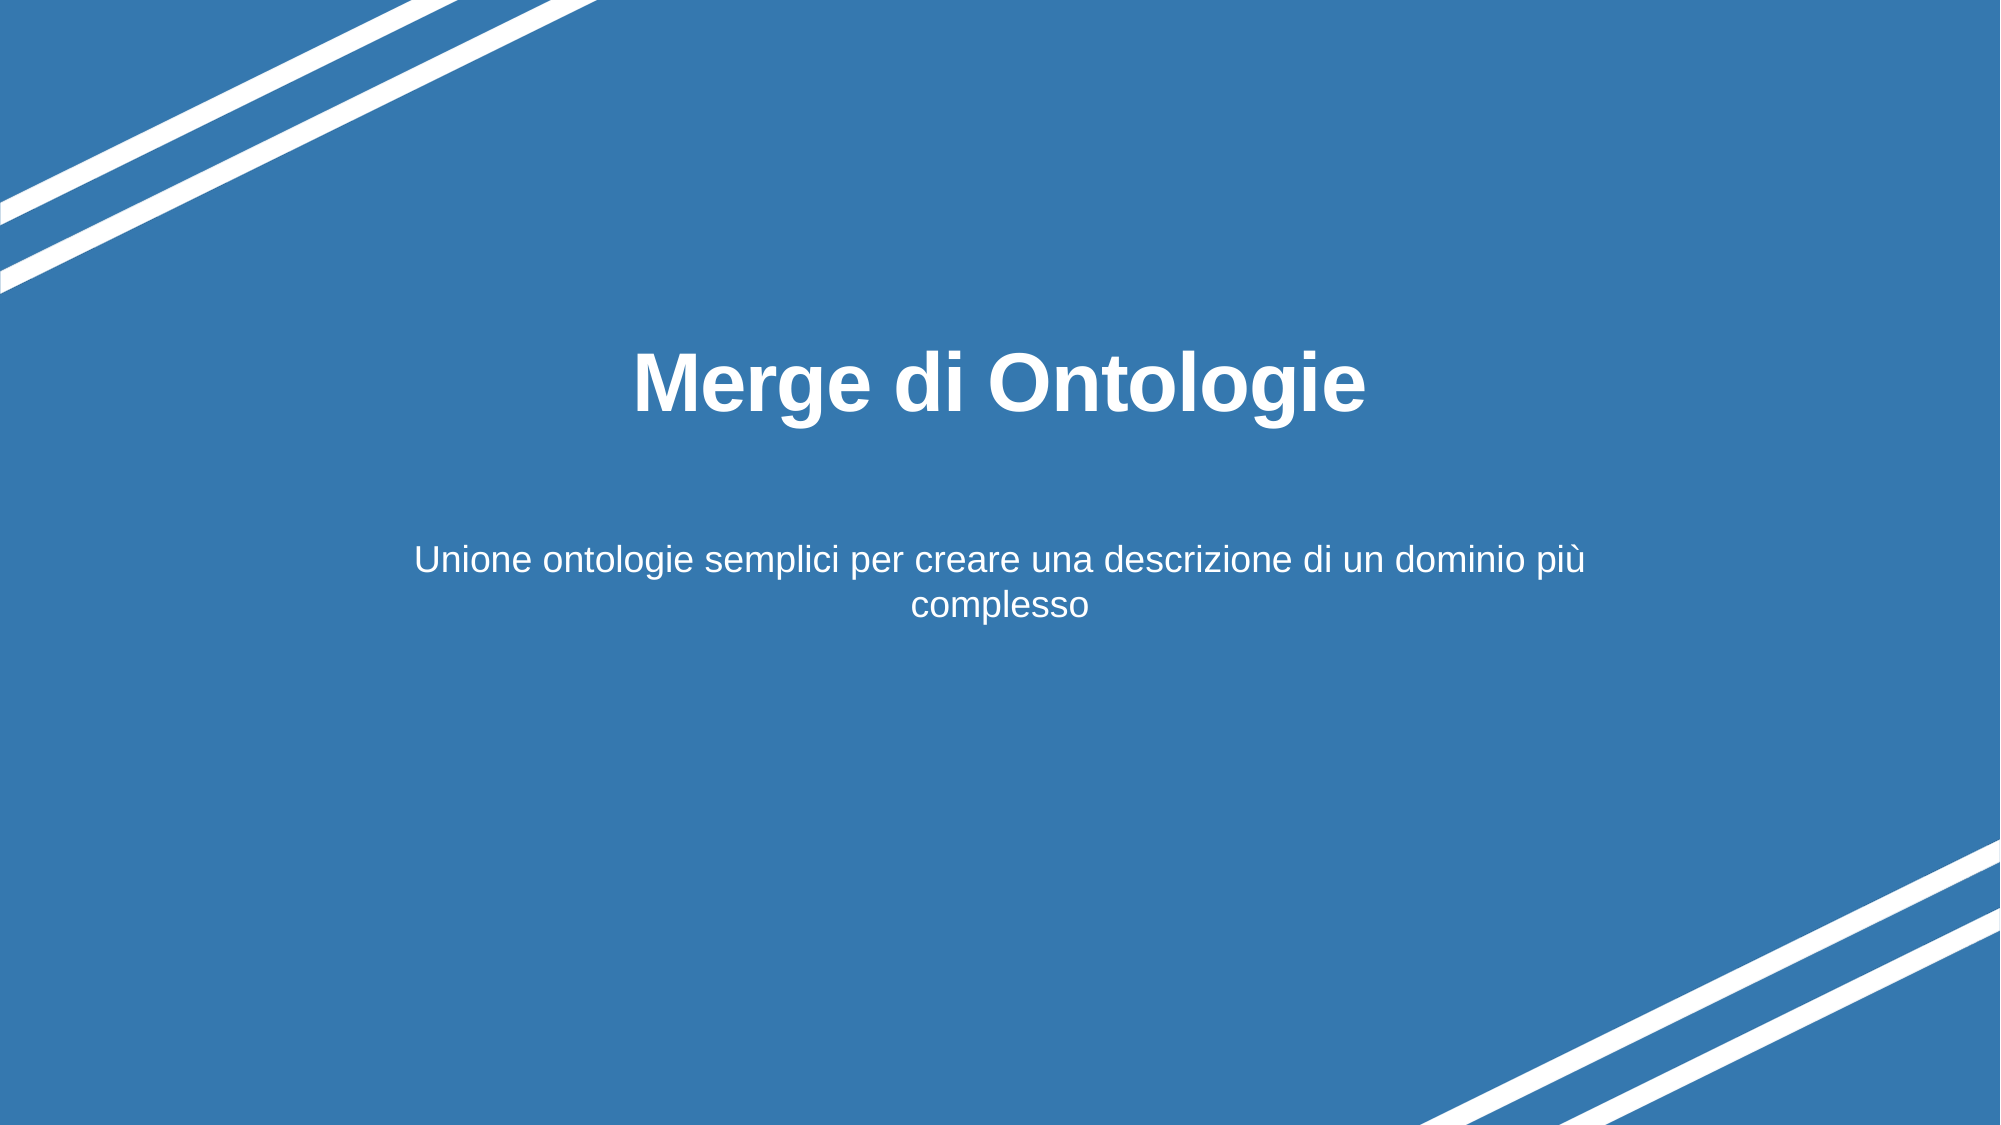

# Merge di Ontologie
Unione ontologie semplici per creare una descrizione di un dominio più complesso